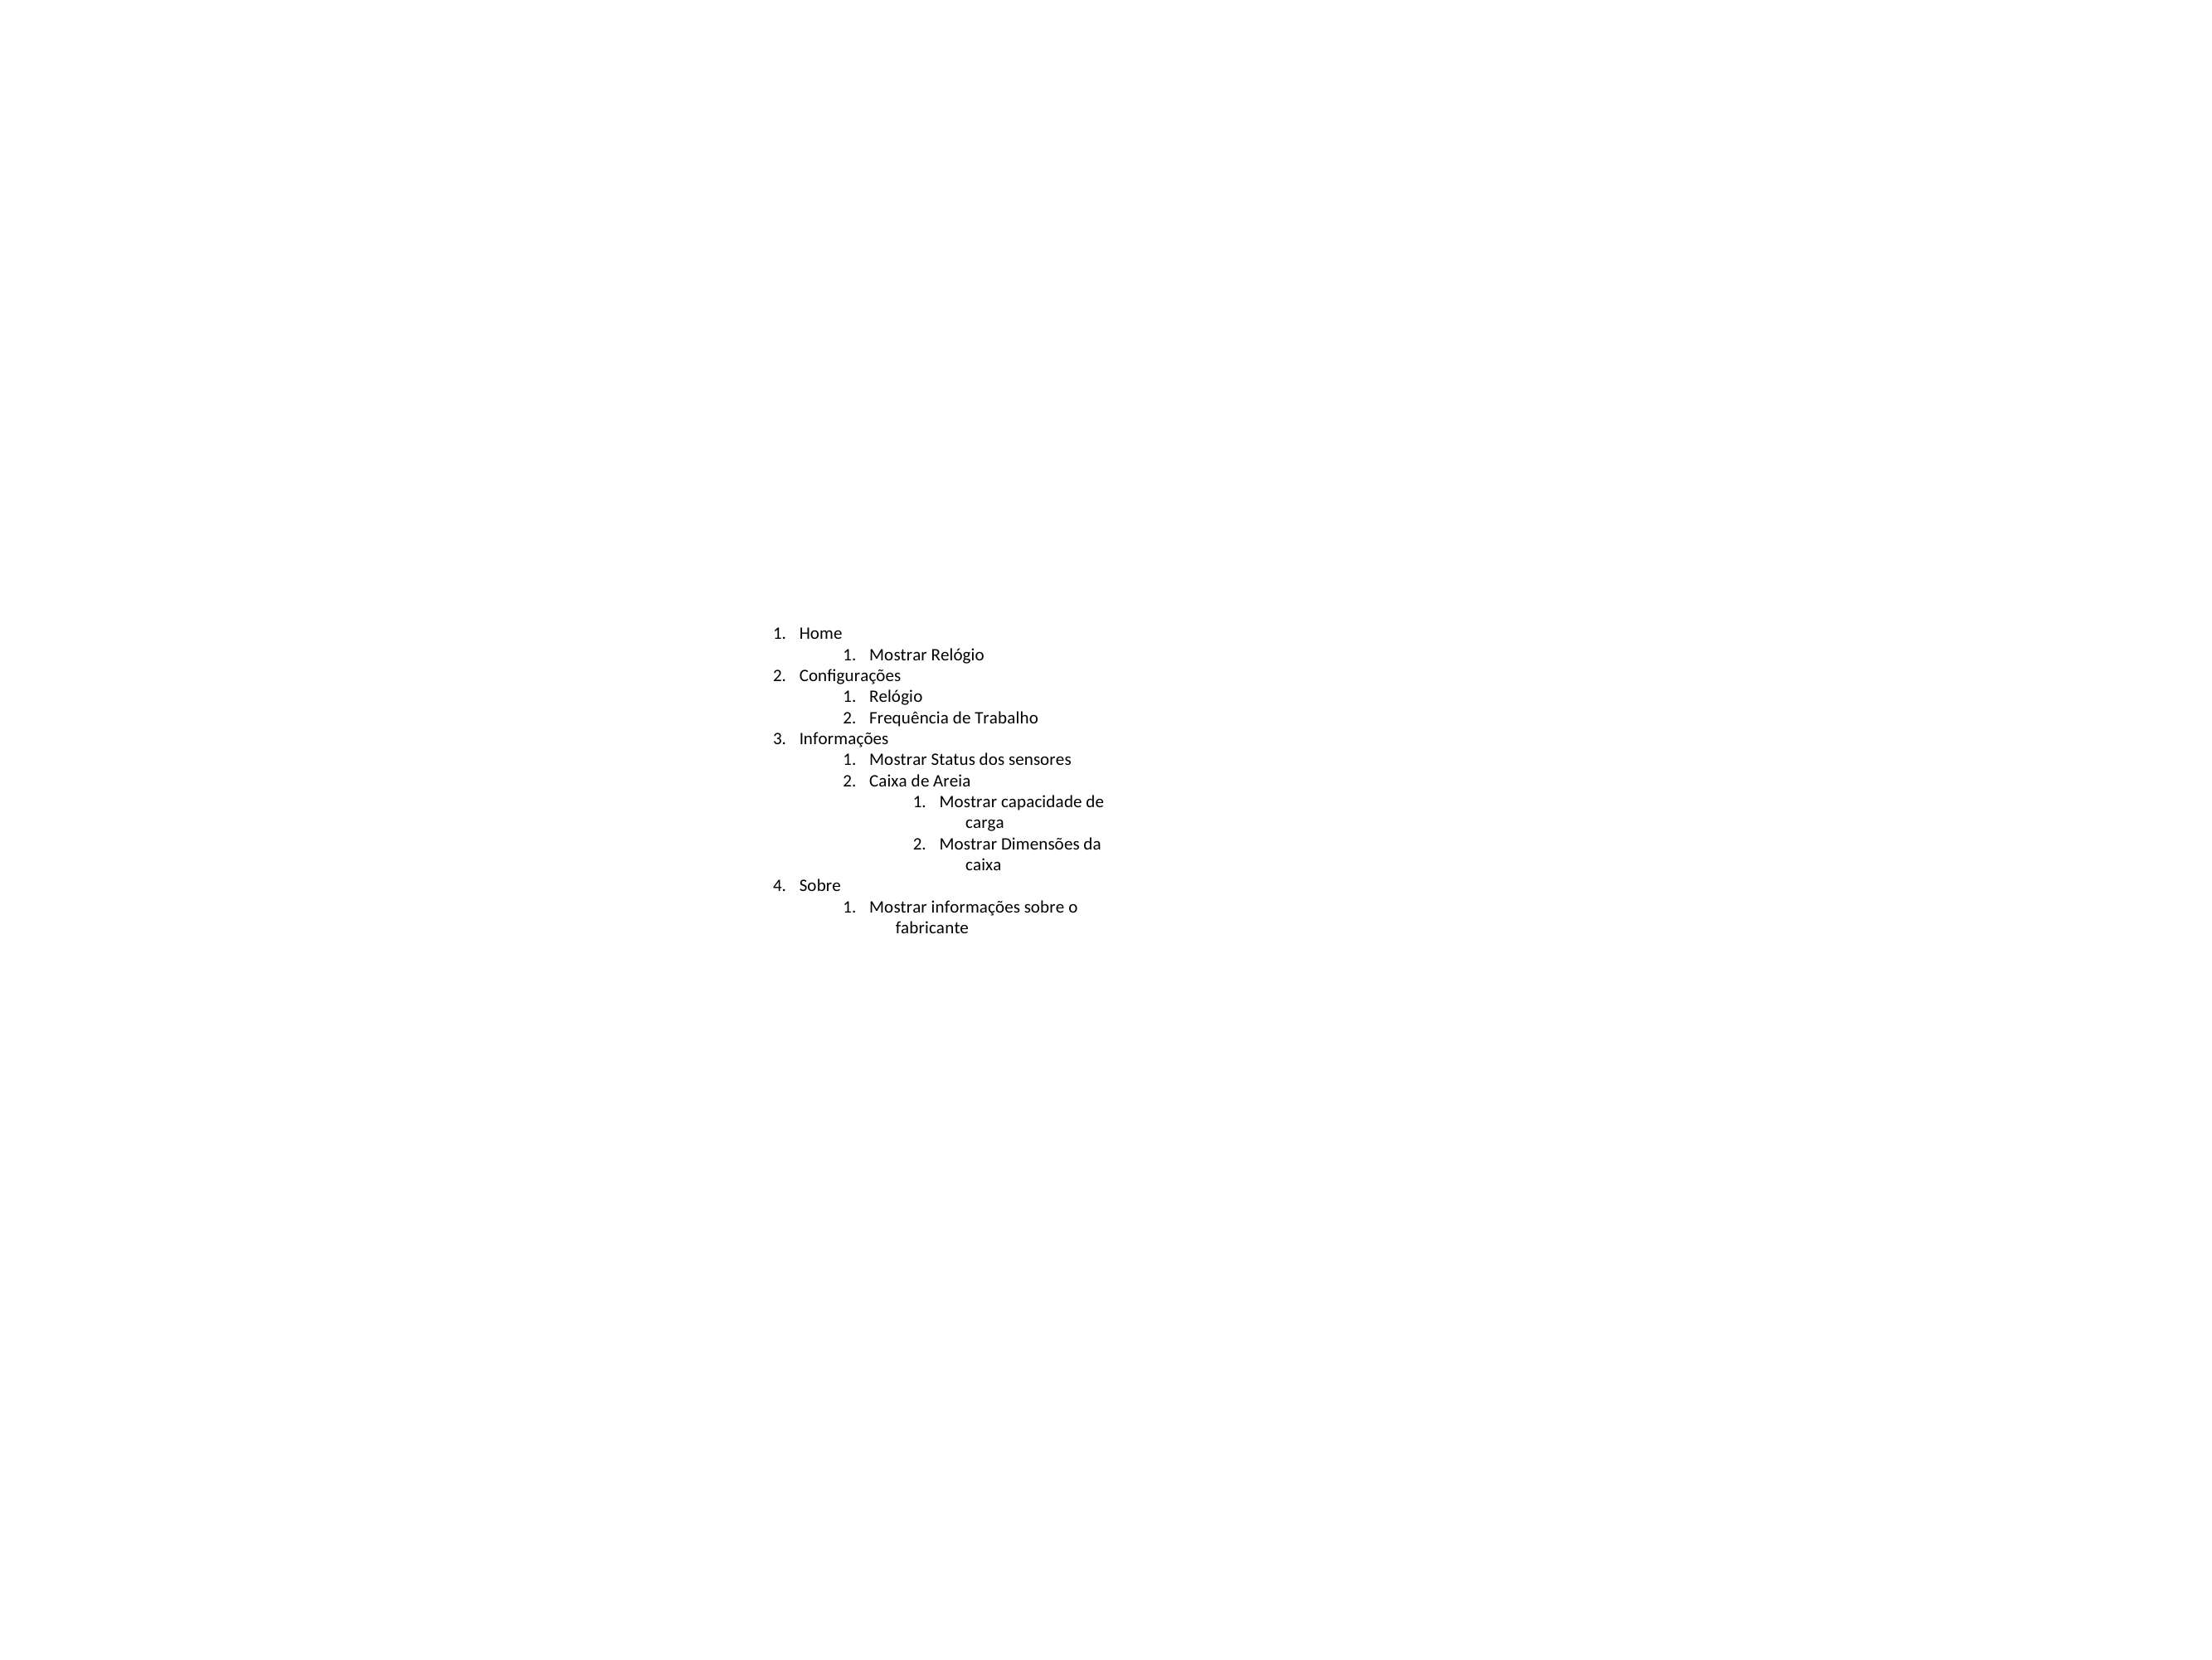

Home
Mostrar Relógio
Configurações
Relógio
Frequência de Trabalho
Informações
Mostrar Status dos sensores
Caixa de Areia
Mostrar capacidade de carga
Mostrar Dimensões da caixa
Sobre
Mostrar informações sobre o fabricante